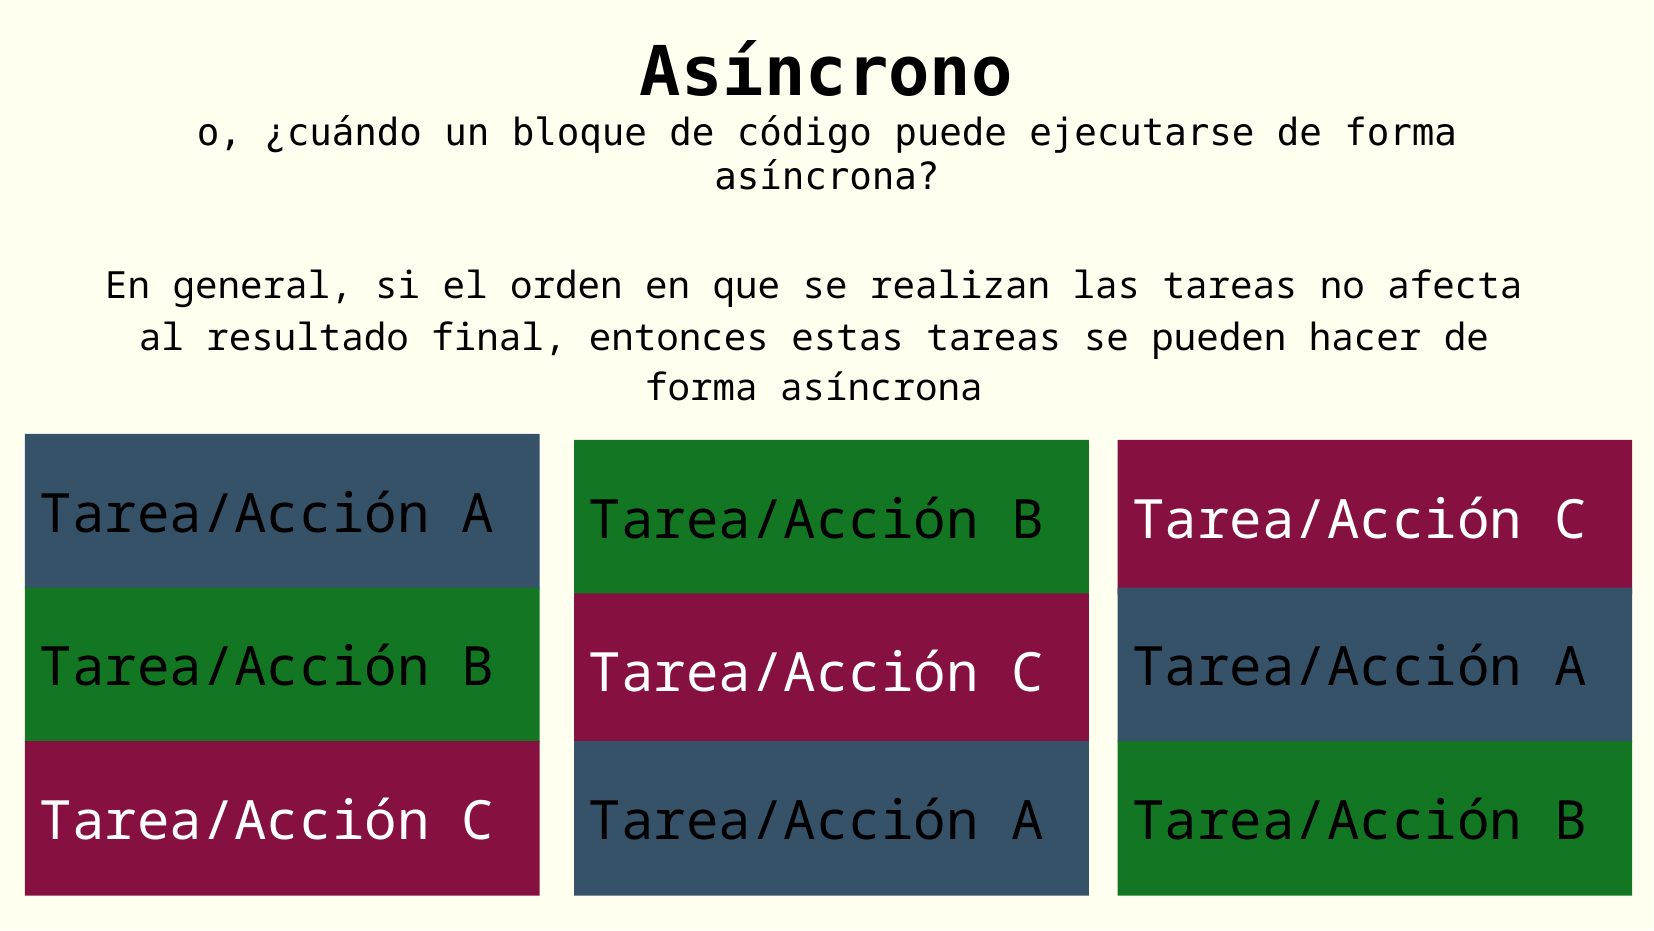

# Asíncrono o, ¿cuándo un bloque de código puede ejecutarse de forma asíncrona?
En general, si el orden en que se realizan las tareas no afecta al resultado final, entonces estas tareas se pueden hacer de forma asíncrona
Tarea/Acción A
Tarea/Acción B
Tarea/Acción C
Tarea/Acción B
Tarea/Acción A
Tarea/Acción C
Tarea/Acción C
Tarea/Acción A
Tarea/Acción B